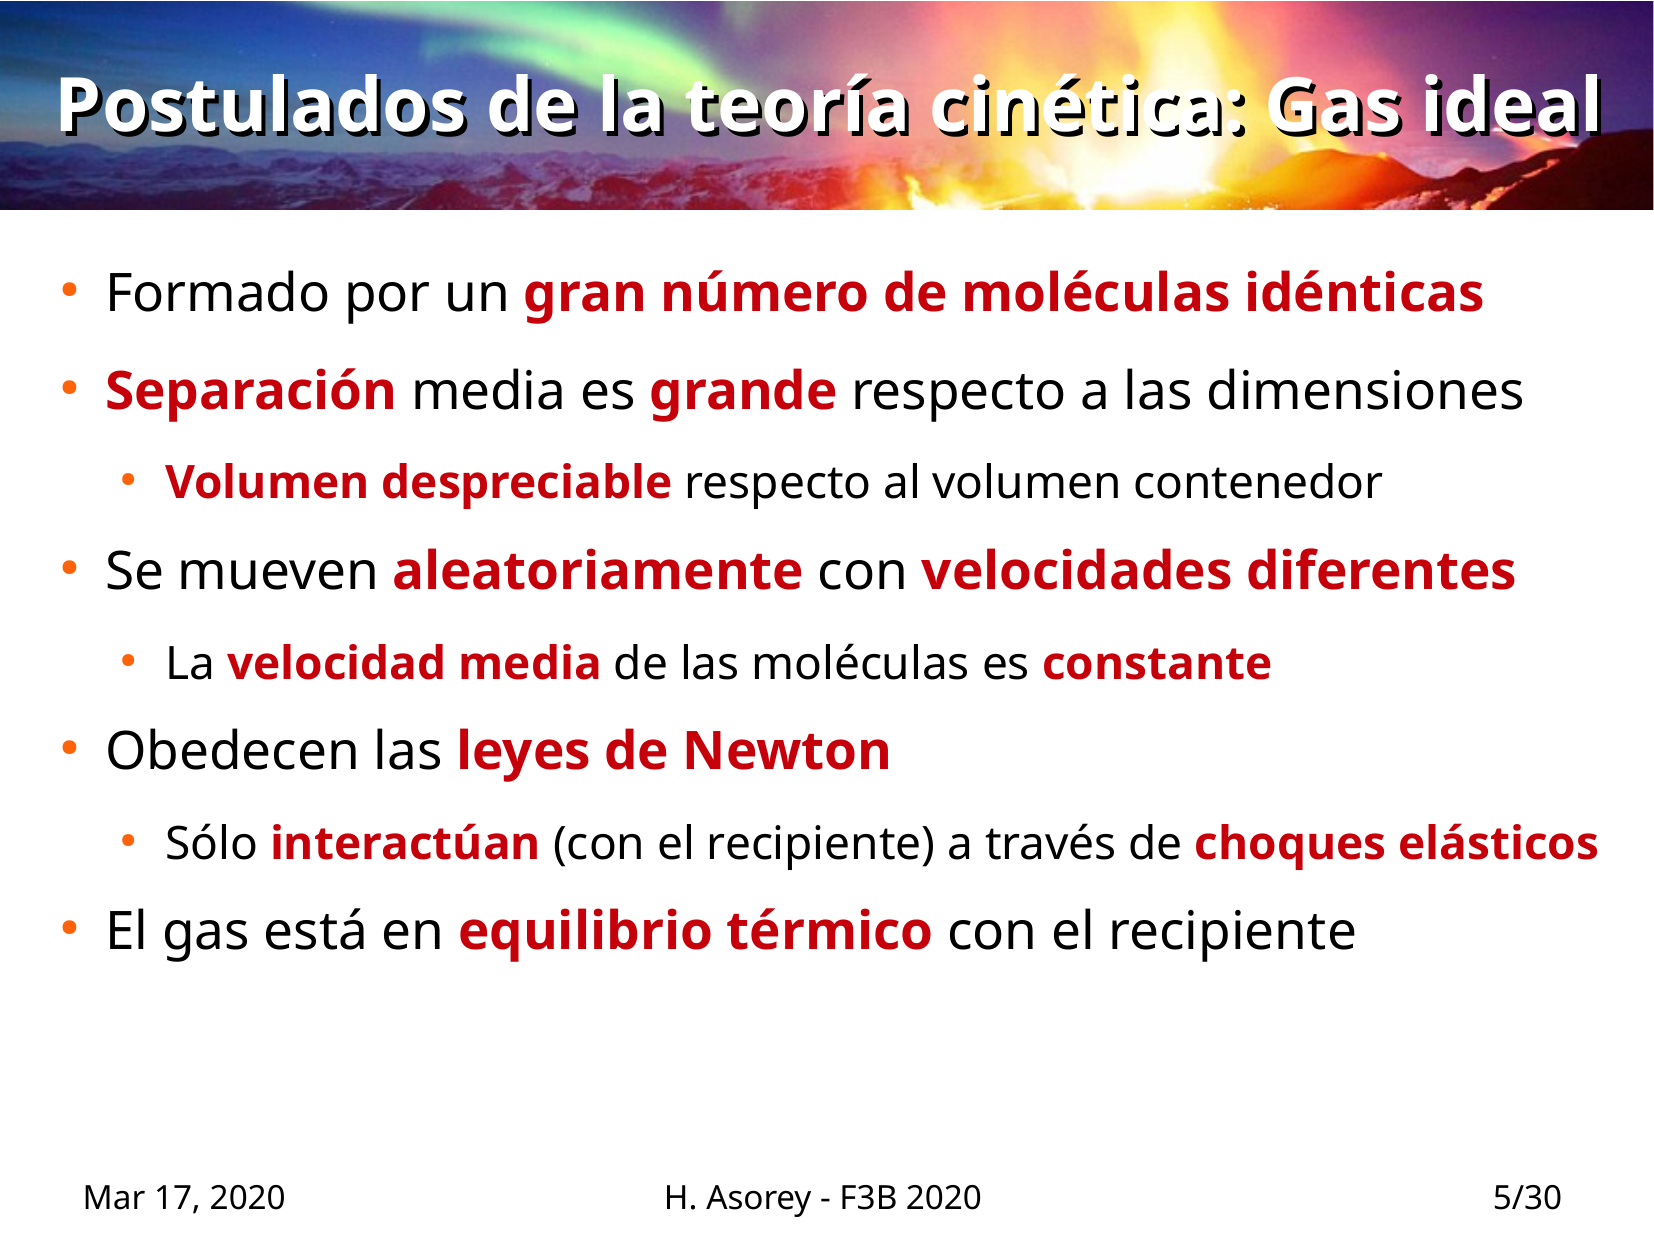

# Postulados de la teoría cinética: Gas ideal
Formado por un gran número de moléculas idénticas
Separación media es grande respecto a las dimensiones
Volumen despreciable respecto al volumen contenedor
Se mueven aleatoriamente con velocidades diferentes
La velocidad media de las moléculas es constante
Obedecen las leyes de Newton
Sólo interactúan (con el recipiente) a través de choques elásticos
El gas está en equilibrio térmico con el recipiente
Mar 17, 2020
H. Asorey - F3B 2020
5